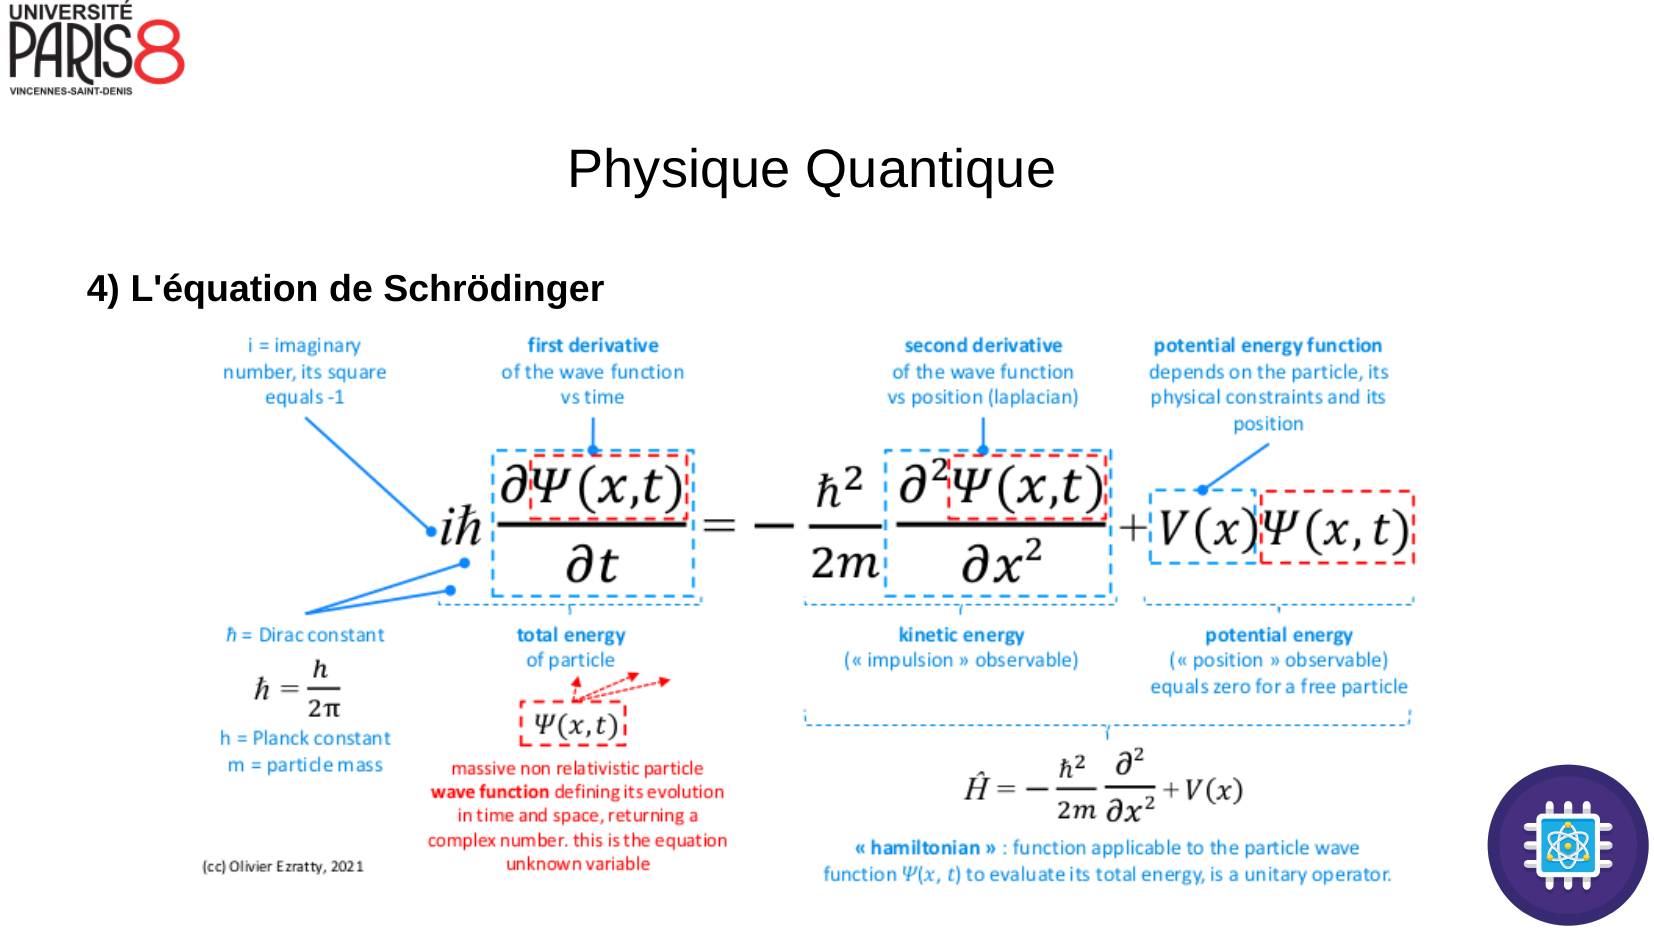

# Physique Quantique
4) L'équation de Schrödinger